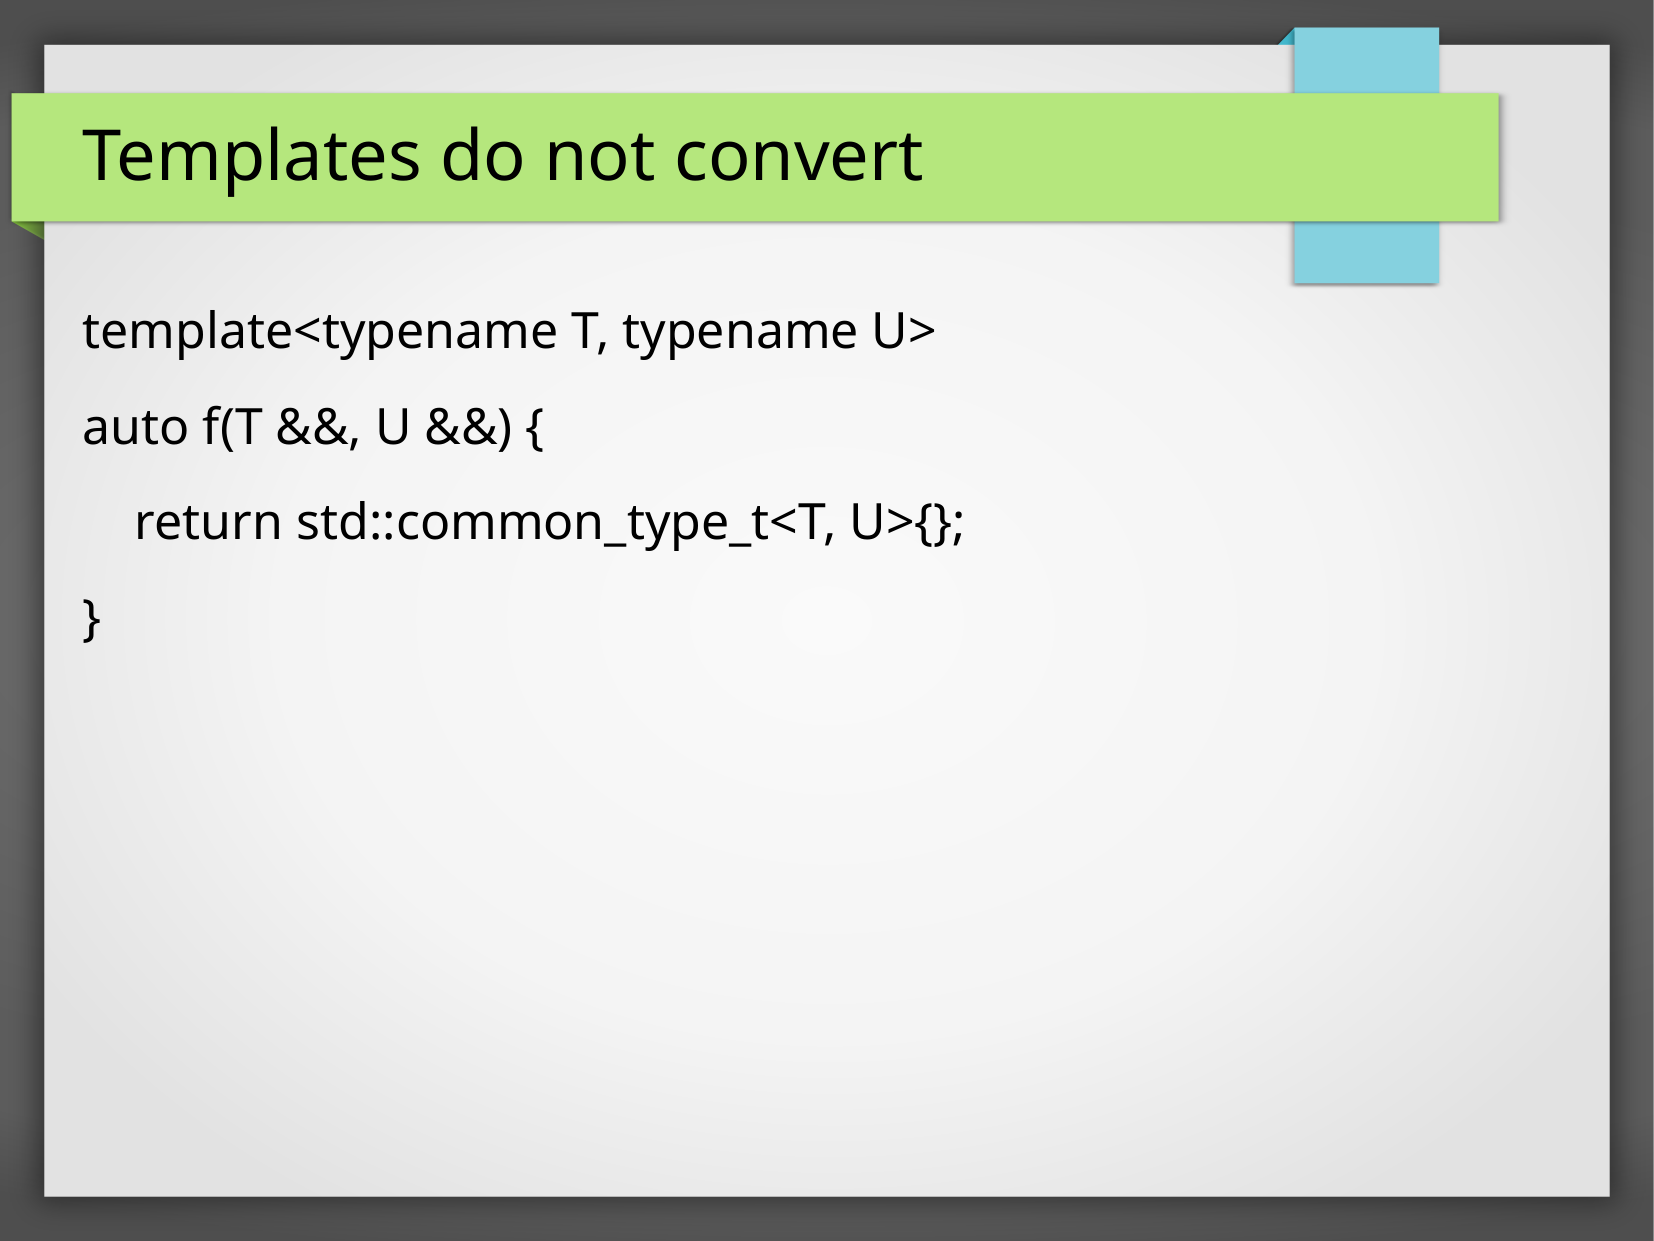

# Templates do not convert
template<typename T, typename U>
auto f(T &&, U &&) {
 return std::common_type_t<T, U>{};
}